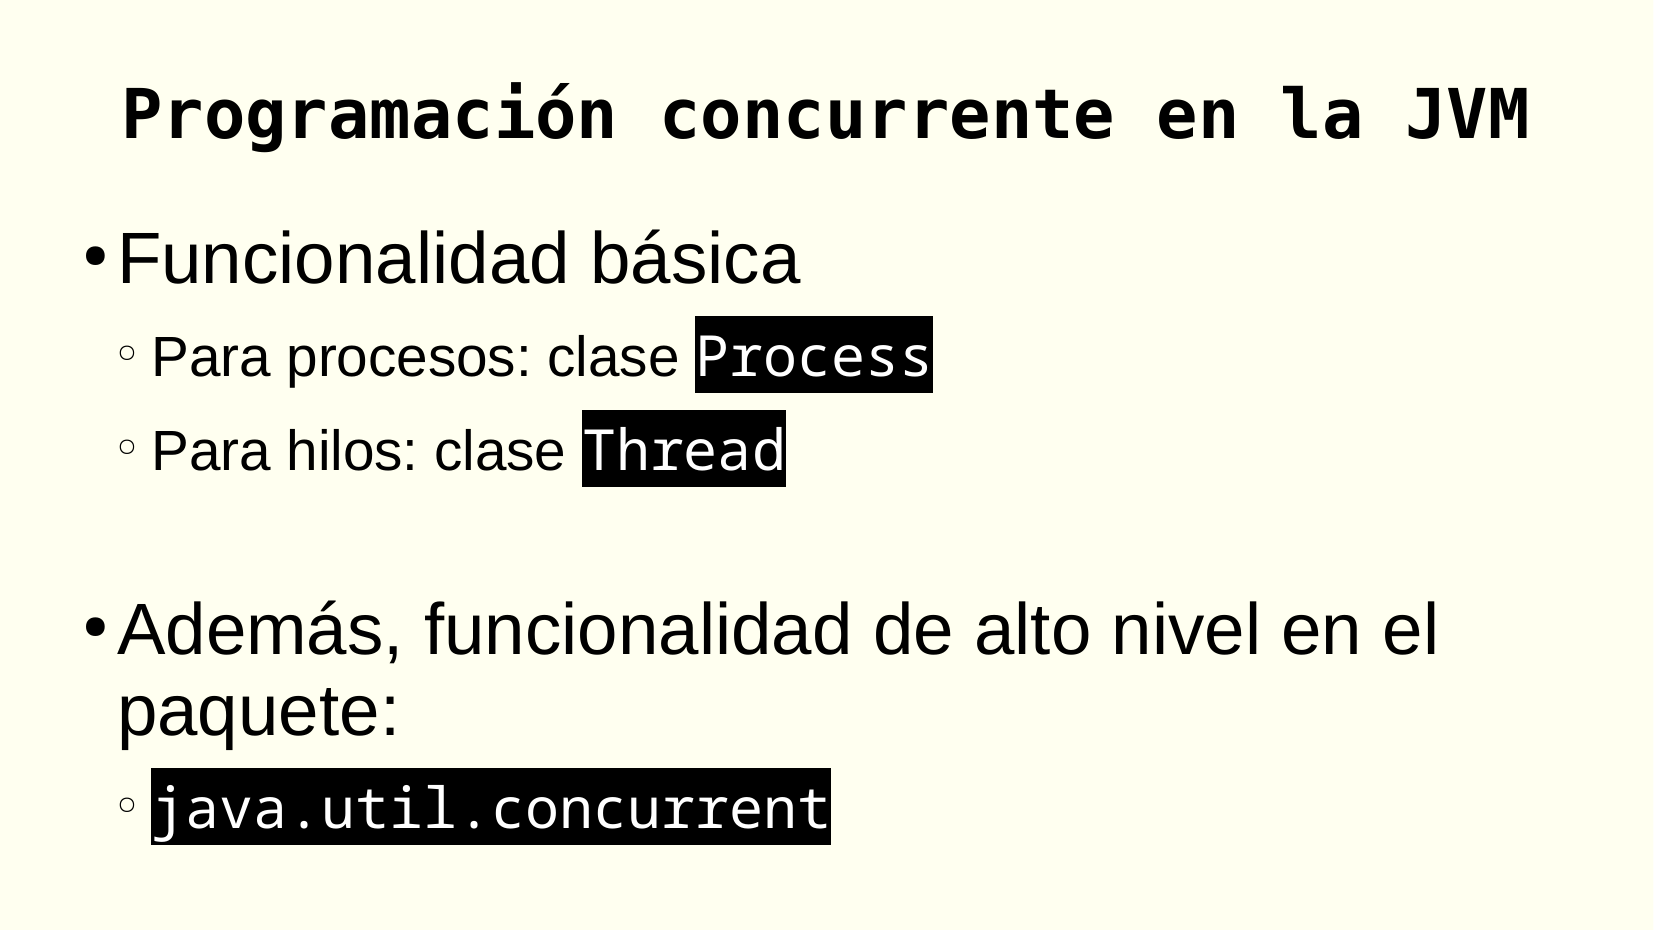

# Programación concurrente en la JVM
Funcionalidad básica
Para procesos: clase Process
Para hilos: clase Thread
Además, funcionalidad de alto nivel en el paquete:
java.util.concurrent